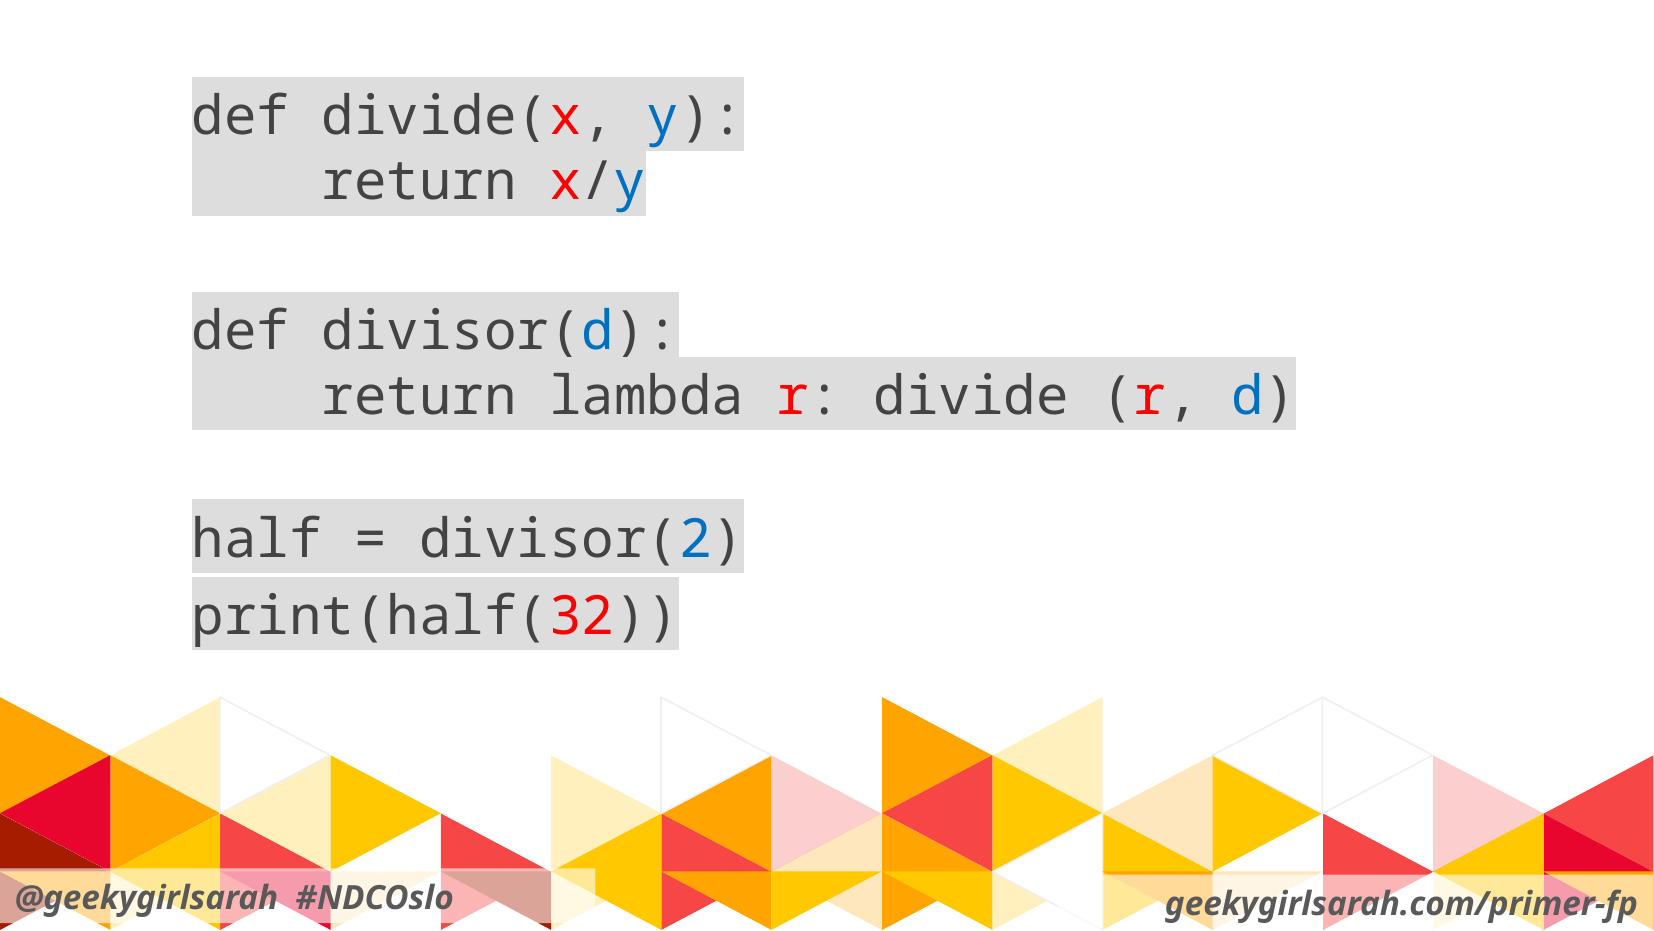

# def divide(x, y): return x/y
def divisor(d):
 return lambda r: divide (r, d)
half = divisor(2)
print(half(32))